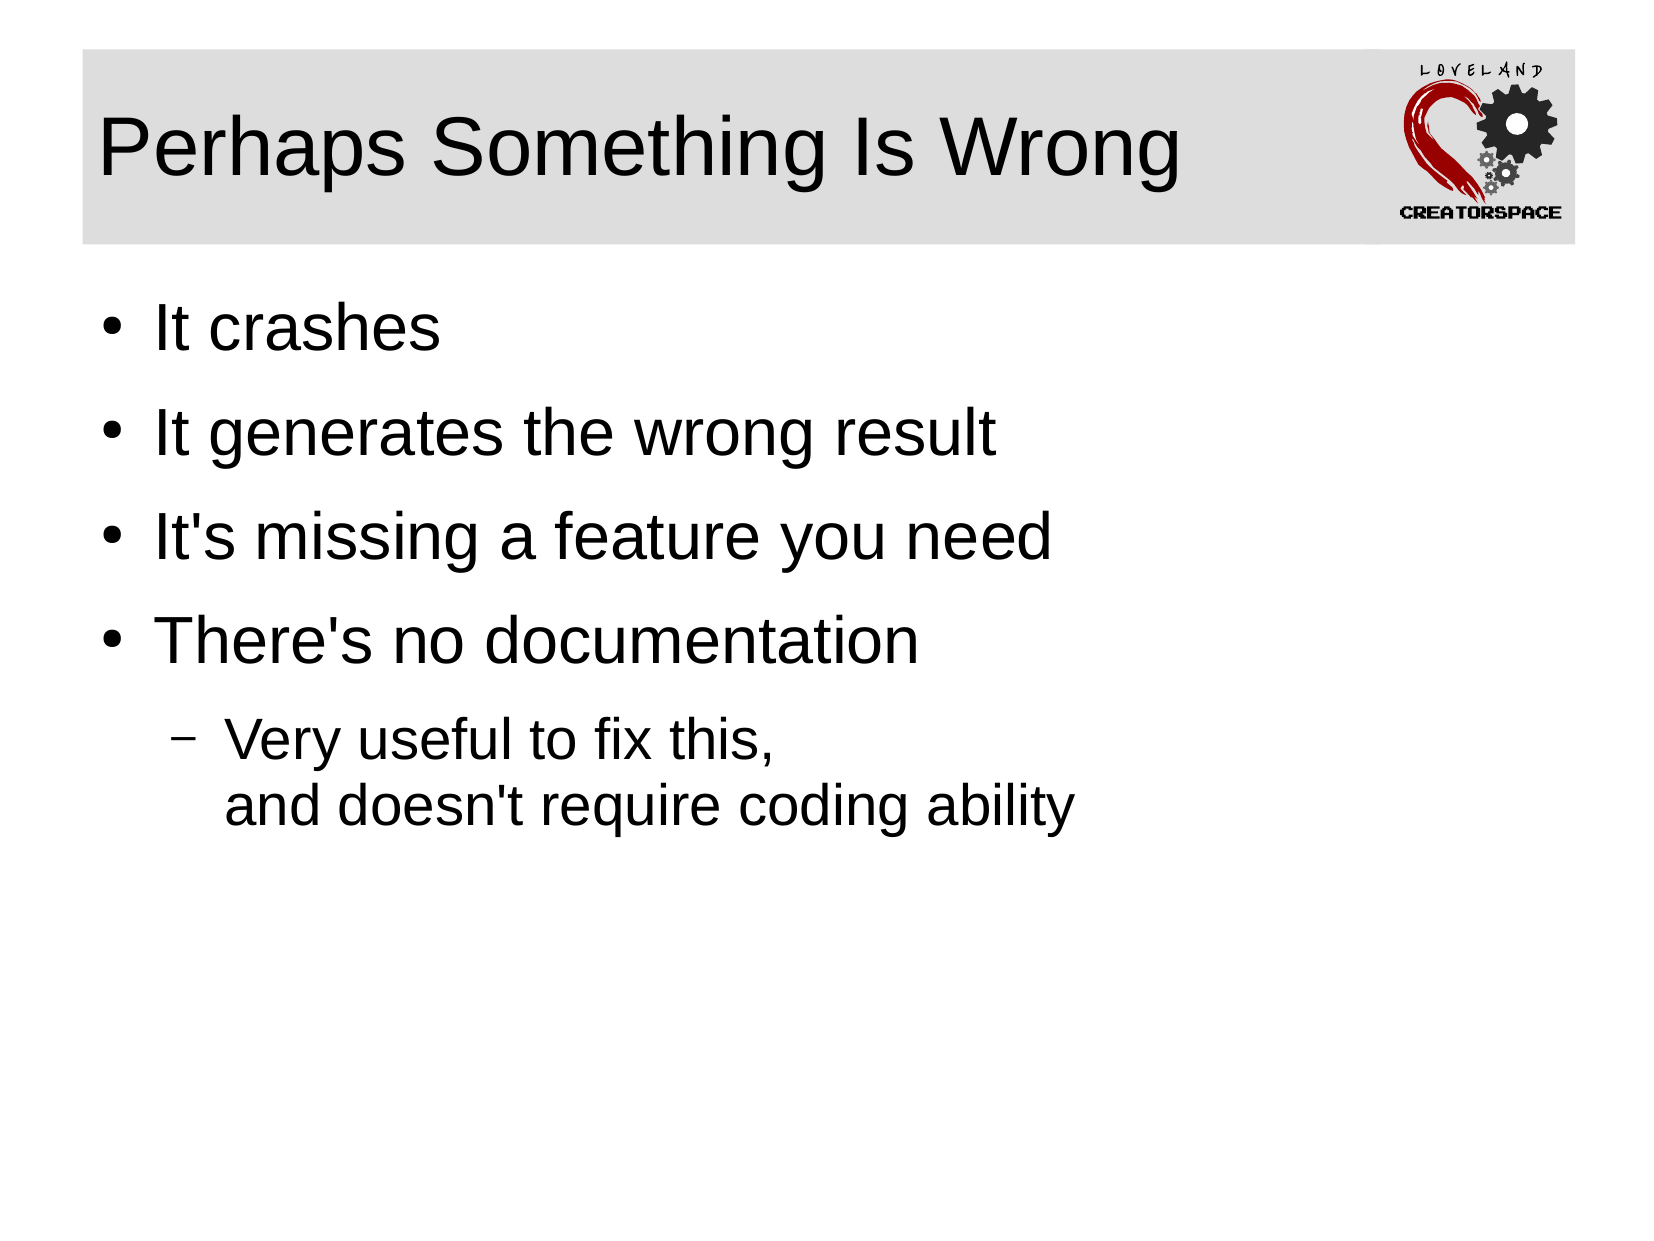

# Perhaps Something Is Wrong
It crashes
It generates the wrong result
It's missing a feature you need
There's no documentation
Very useful to fix this,
and doesn't require coding ability